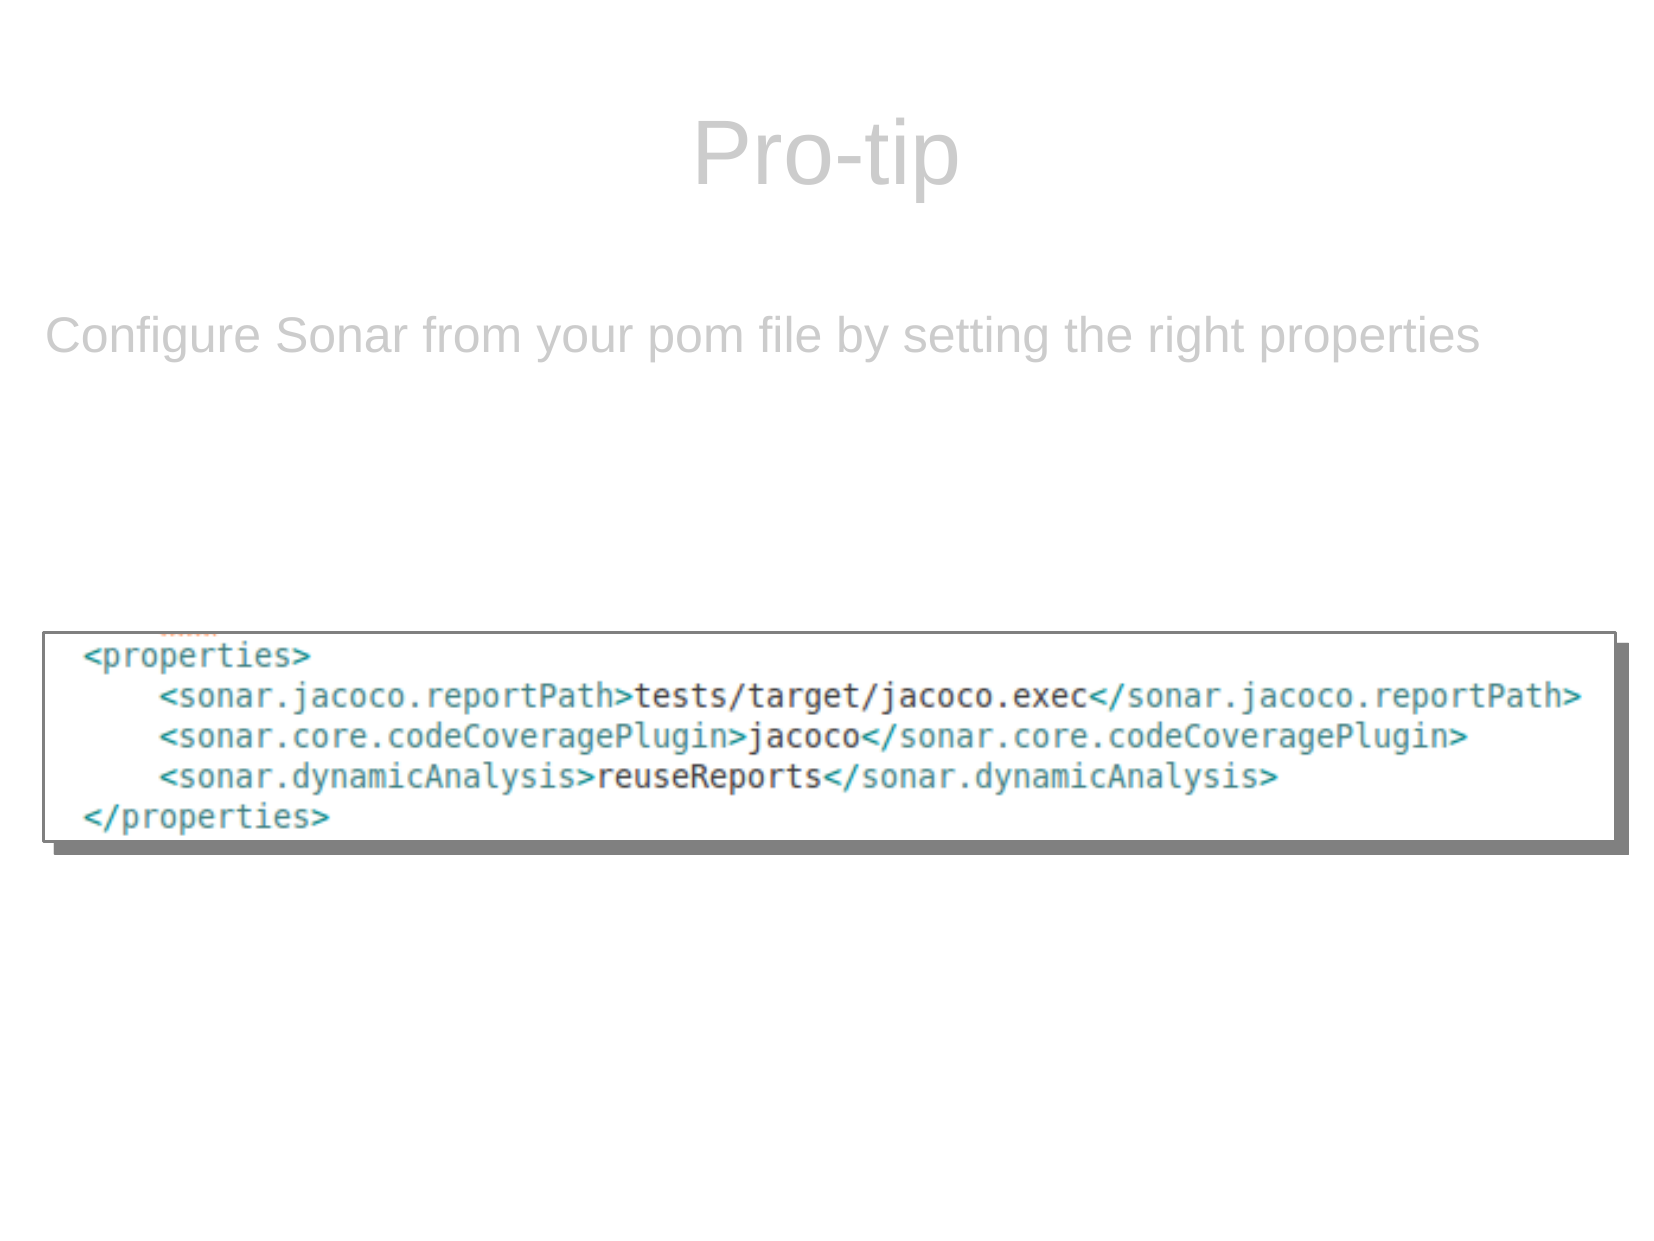

# Pro-tip
Configure Sonar from your pom file by setting the right properties